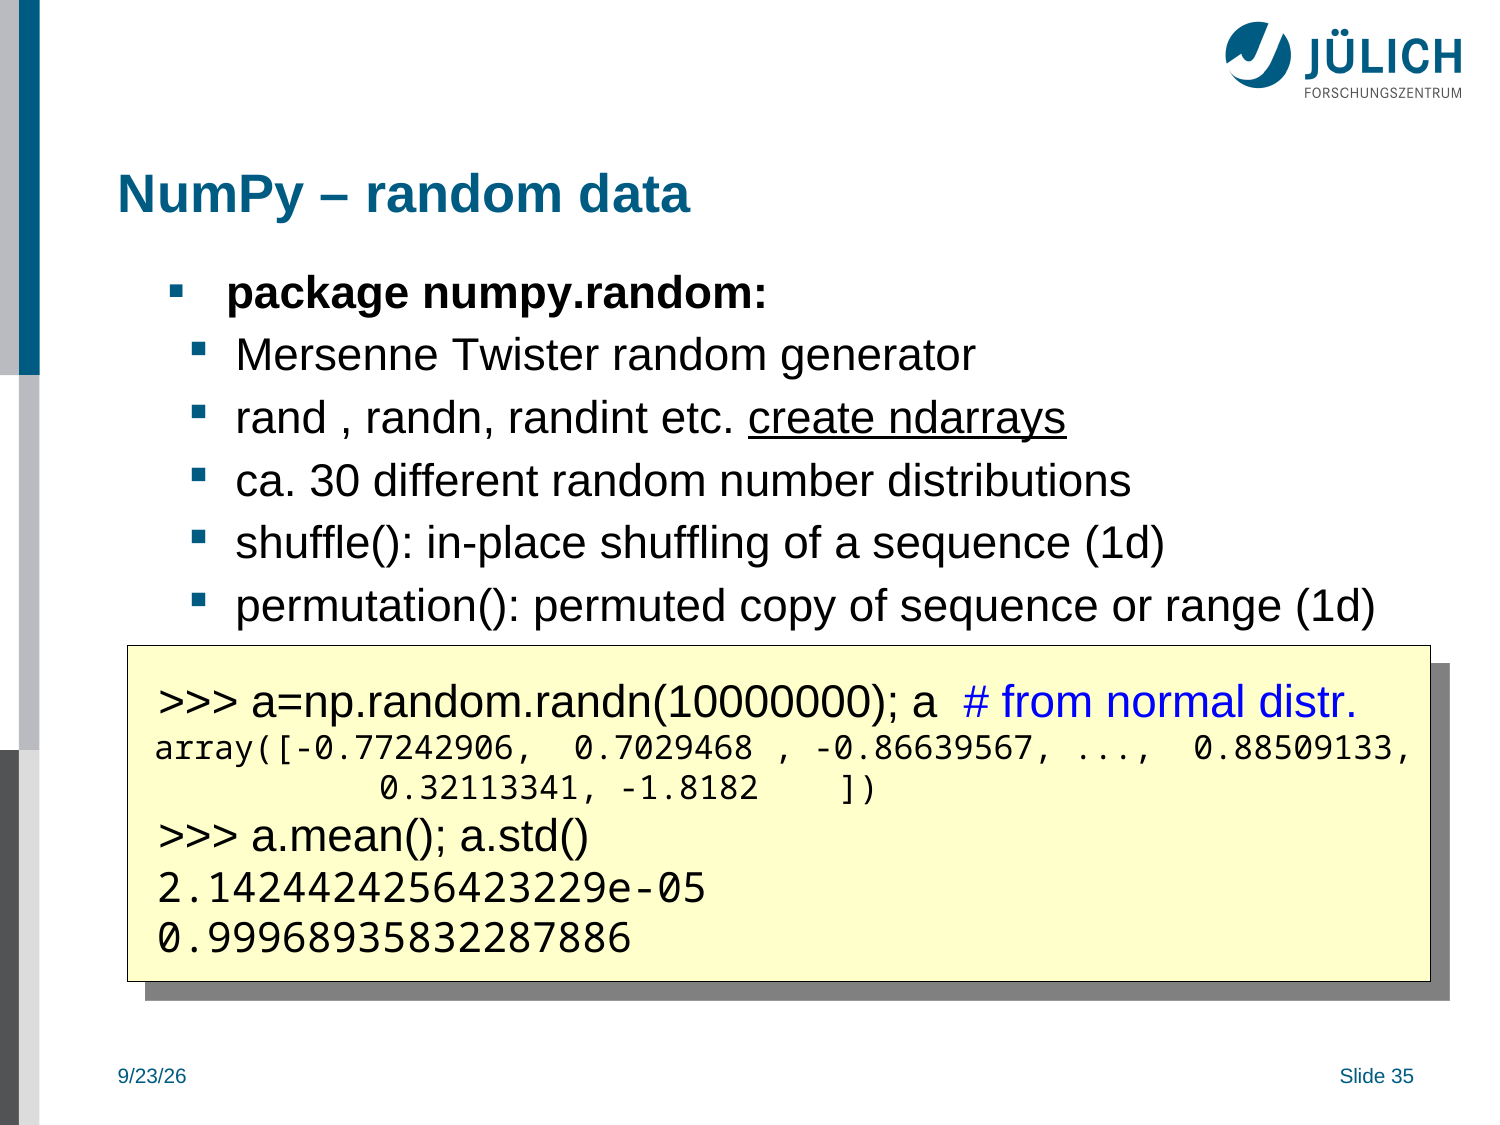

# NumPy – random data
package numpy.random:
Mersenne Twister random generator
rand , randn, randint etc. create ndarrays
ca. 30 different random number distributions
shuffle(): in-place shuffling of a sequence (1d)
permutation(): permuted copy of sequence or range (1d)
>>> a=np.random.randn(10000000); a # from normal distr.
array([-0.77242906, 0.7029468 , -0.86639567, ..., 0.88509133,
0.32113341, -1.8182 ])
>>> a.mean(); a.std()
2.1424424256423229e-05
0.99968935832287886